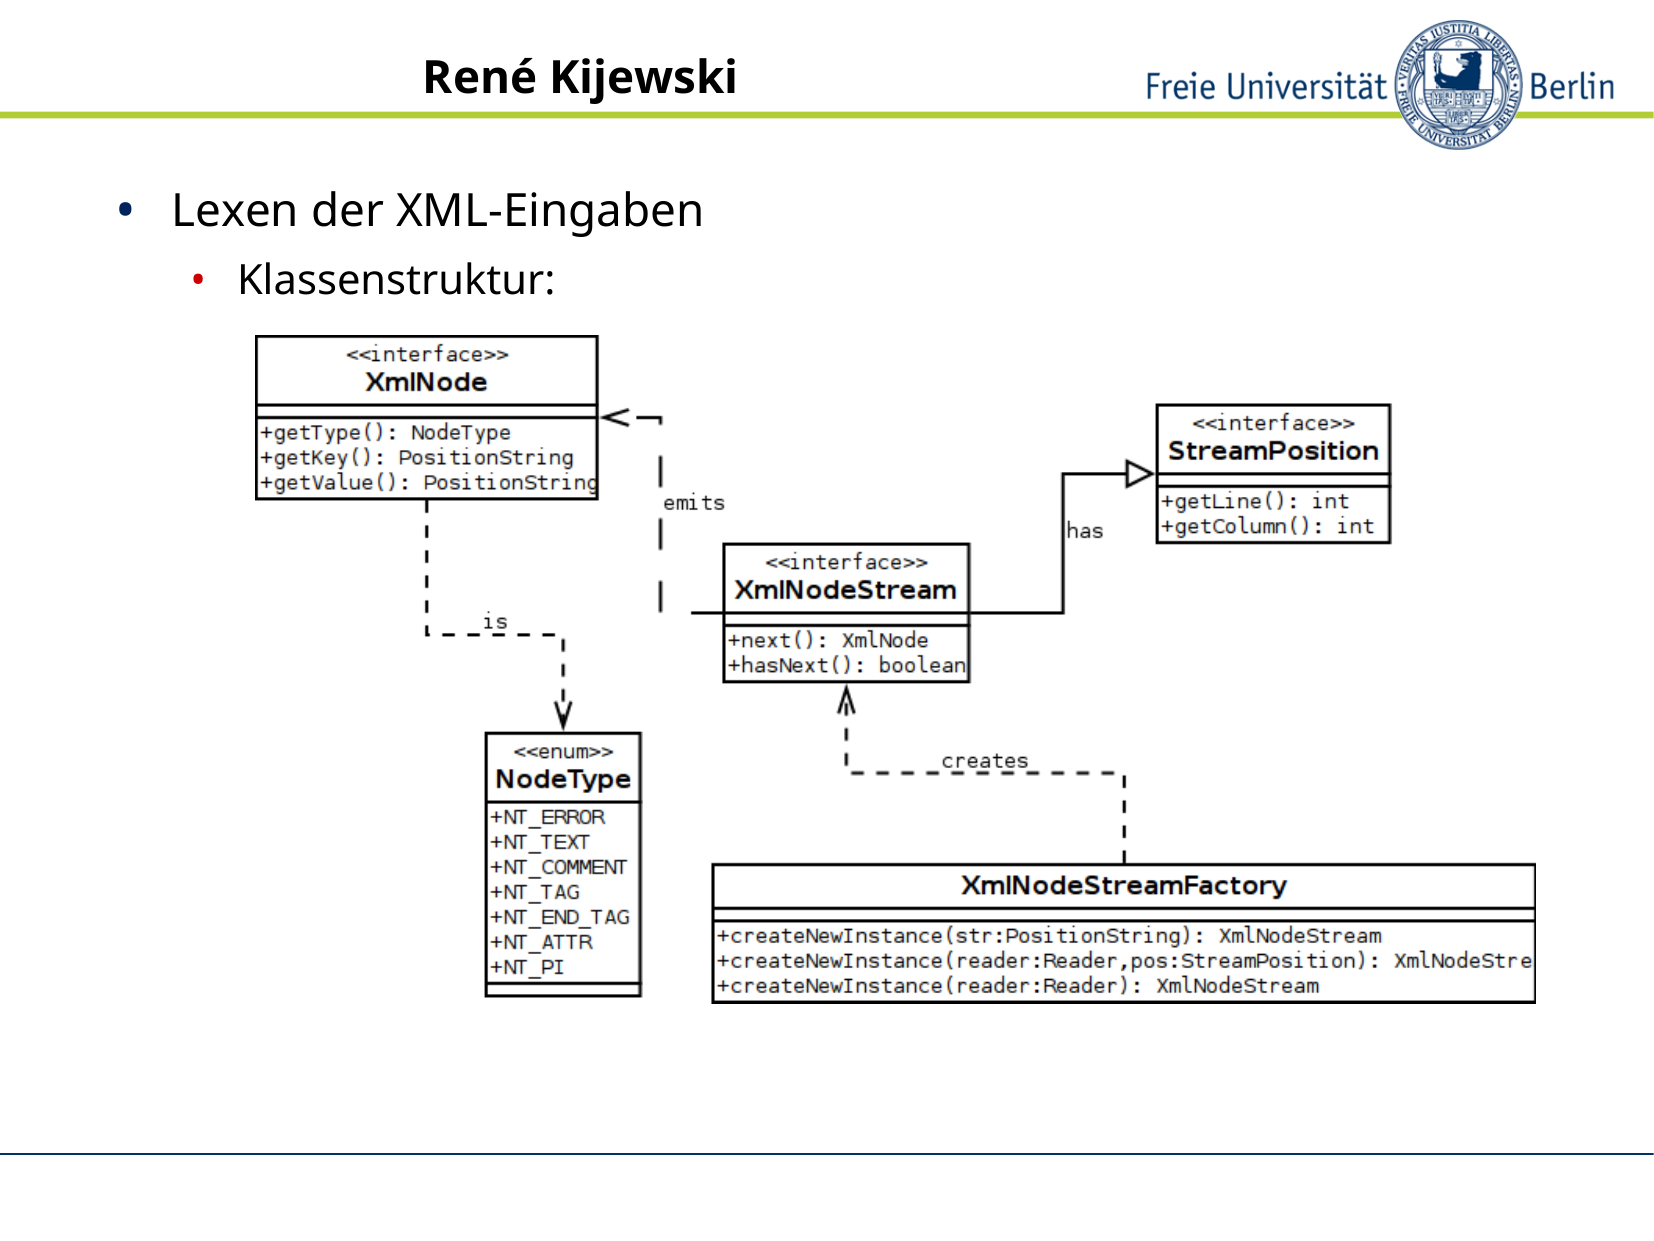

# René Kijewski
Lexen der XML-Eingaben
Klassenstruktur: